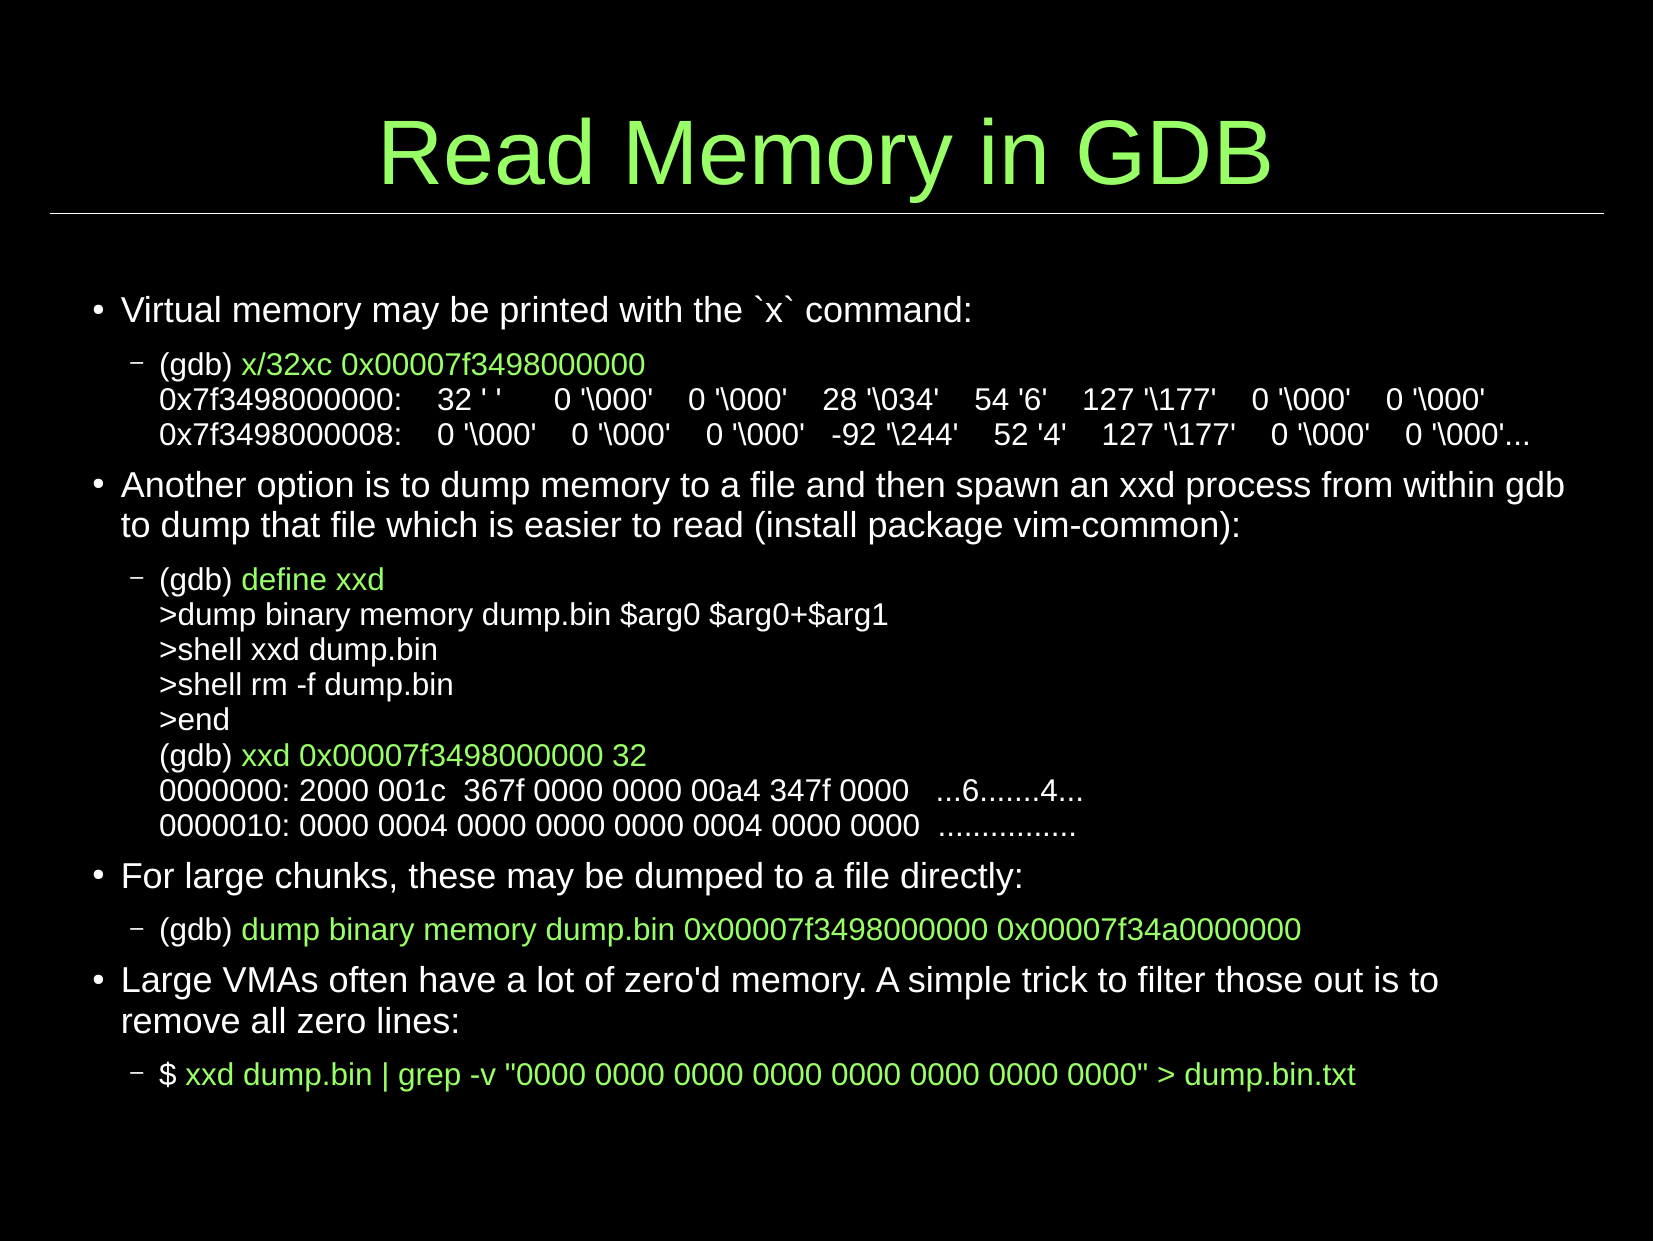

# Read Memory in GDB
Virtual memory may be printed with the `x` command:
(gdb) x/32xc 0x00007f3498000000
0x7f3498000000: 32 ' ' 0 '\000' 0 '\000' 28 '\034' 54 '6' 127 '\177' 0 '\000' 0 '\000'
0x7f3498000008: 0 '\000' 0 '\000' 0 '\000' -92 '\244' 52 '4' 127 '\177' 0 '\000' 0 '\000'...
Another option is to dump memory to a file and then spawn an xxd process from within gdb to dump that file which is easier to read (install package vim-common):
(gdb) define xxd
>dump binary memory dump.bin $arg0 $arg0+$arg1
>shell xxd dump.bin
>shell rm -f dump.bin
>end
(gdb) xxd 0x00007f3498000000 32
0000000: 2000 001c 367f 0000 0000 00a4 347f 0000 ...6.......4...
0000010: 0000 0004 0000 0000 0000 0004 0000 0000 ................
For large chunks, these may be dumped to a file directly:
(gdb) dump binary memory dump.bin 0x00007f3498000000 0x00007f34a0000000
Large VMAs often have a lot of zero'd memory. A simple trick to filter those out is to remove all zero lines:
$ xxd dump.bin | grep -v "0000 0000 0000 0000 0000 0000 0000 0000" > dump.bin.txt